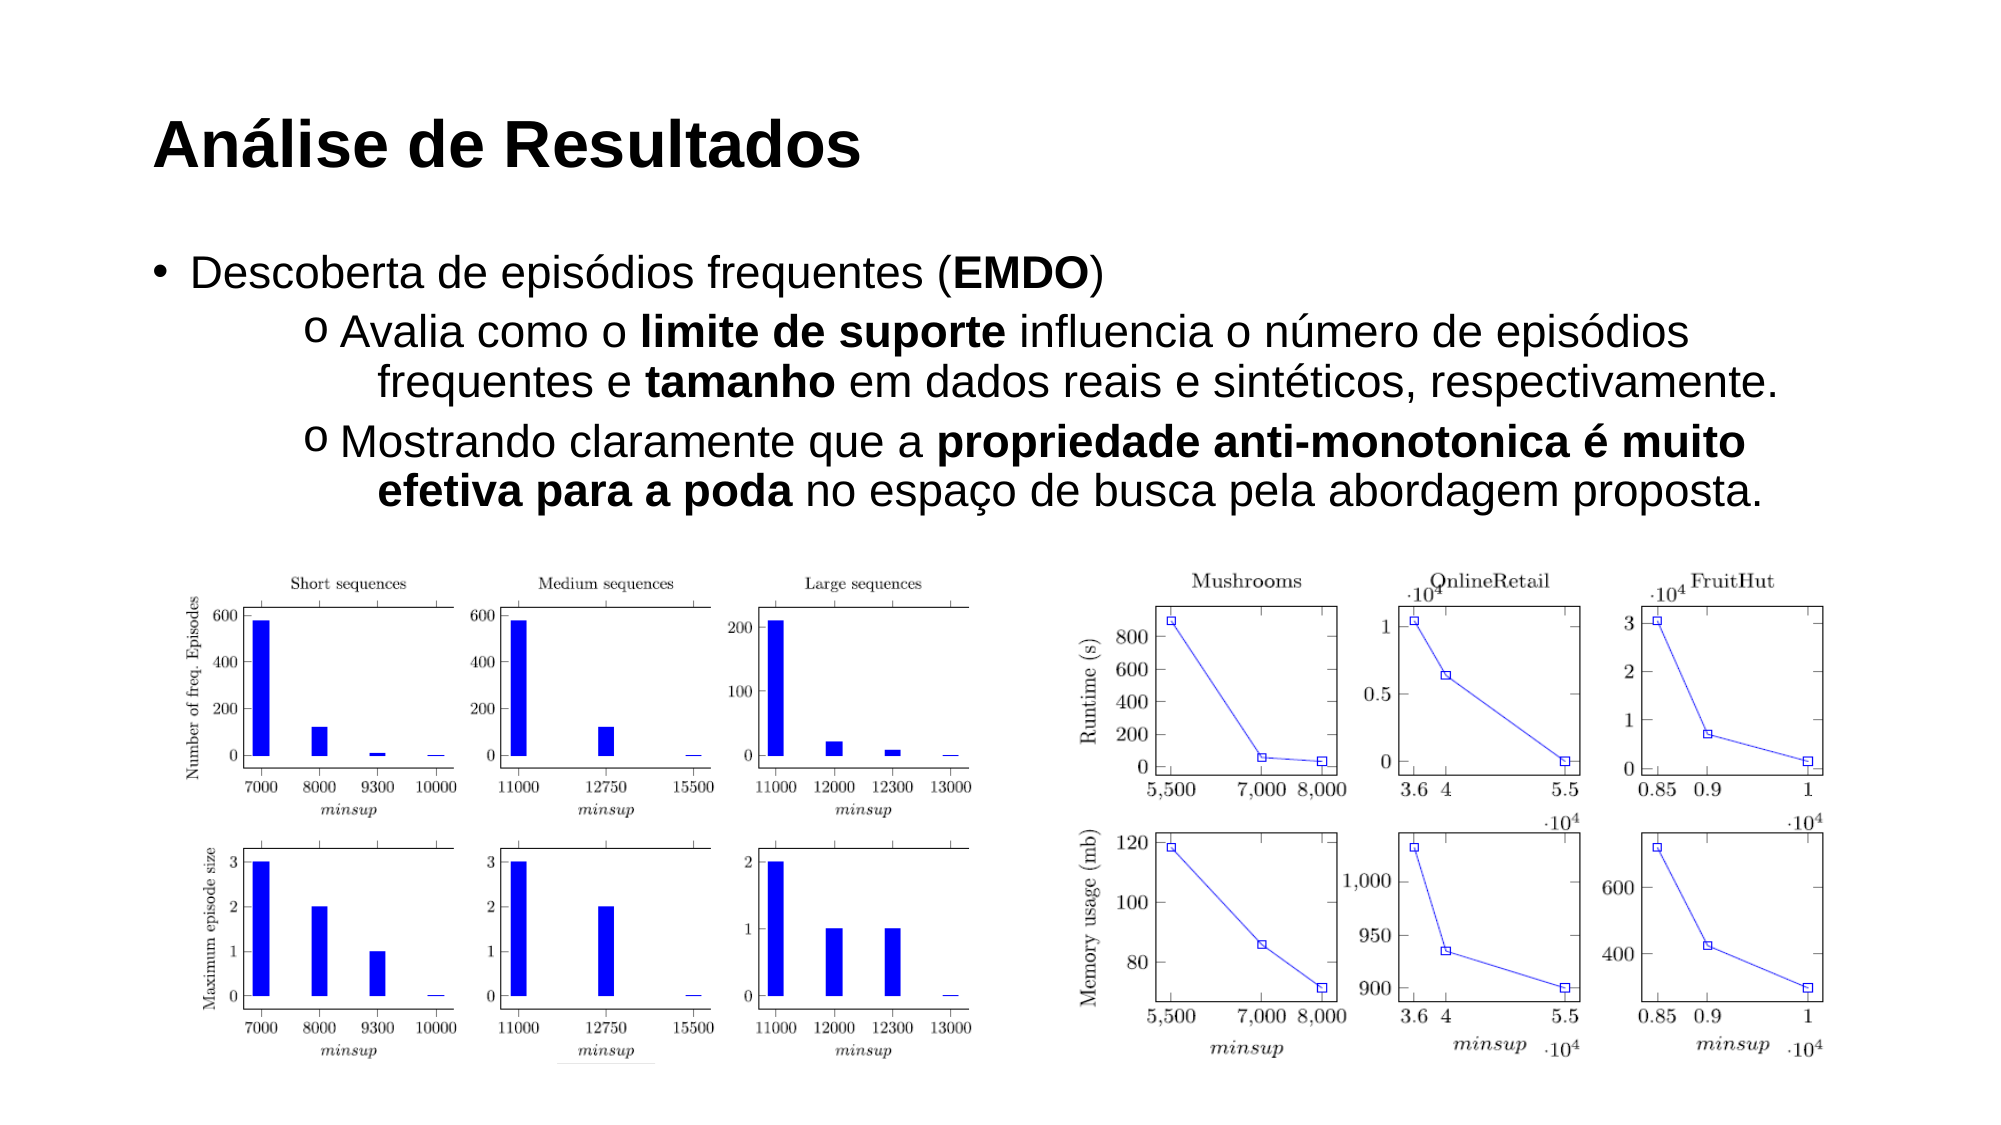

# Análise de Resultados
Descoberta de episódios frequentes (EMDO)
Avalia como o limite de suporte influencia o número de episódios frequentes e tamanho em dados reais e sintéticos, respectivamente.
Mostrando claramente que a propriedade anti-monotonica é muito efetiva para a poda no espaço de busca pela abordagem proposta.